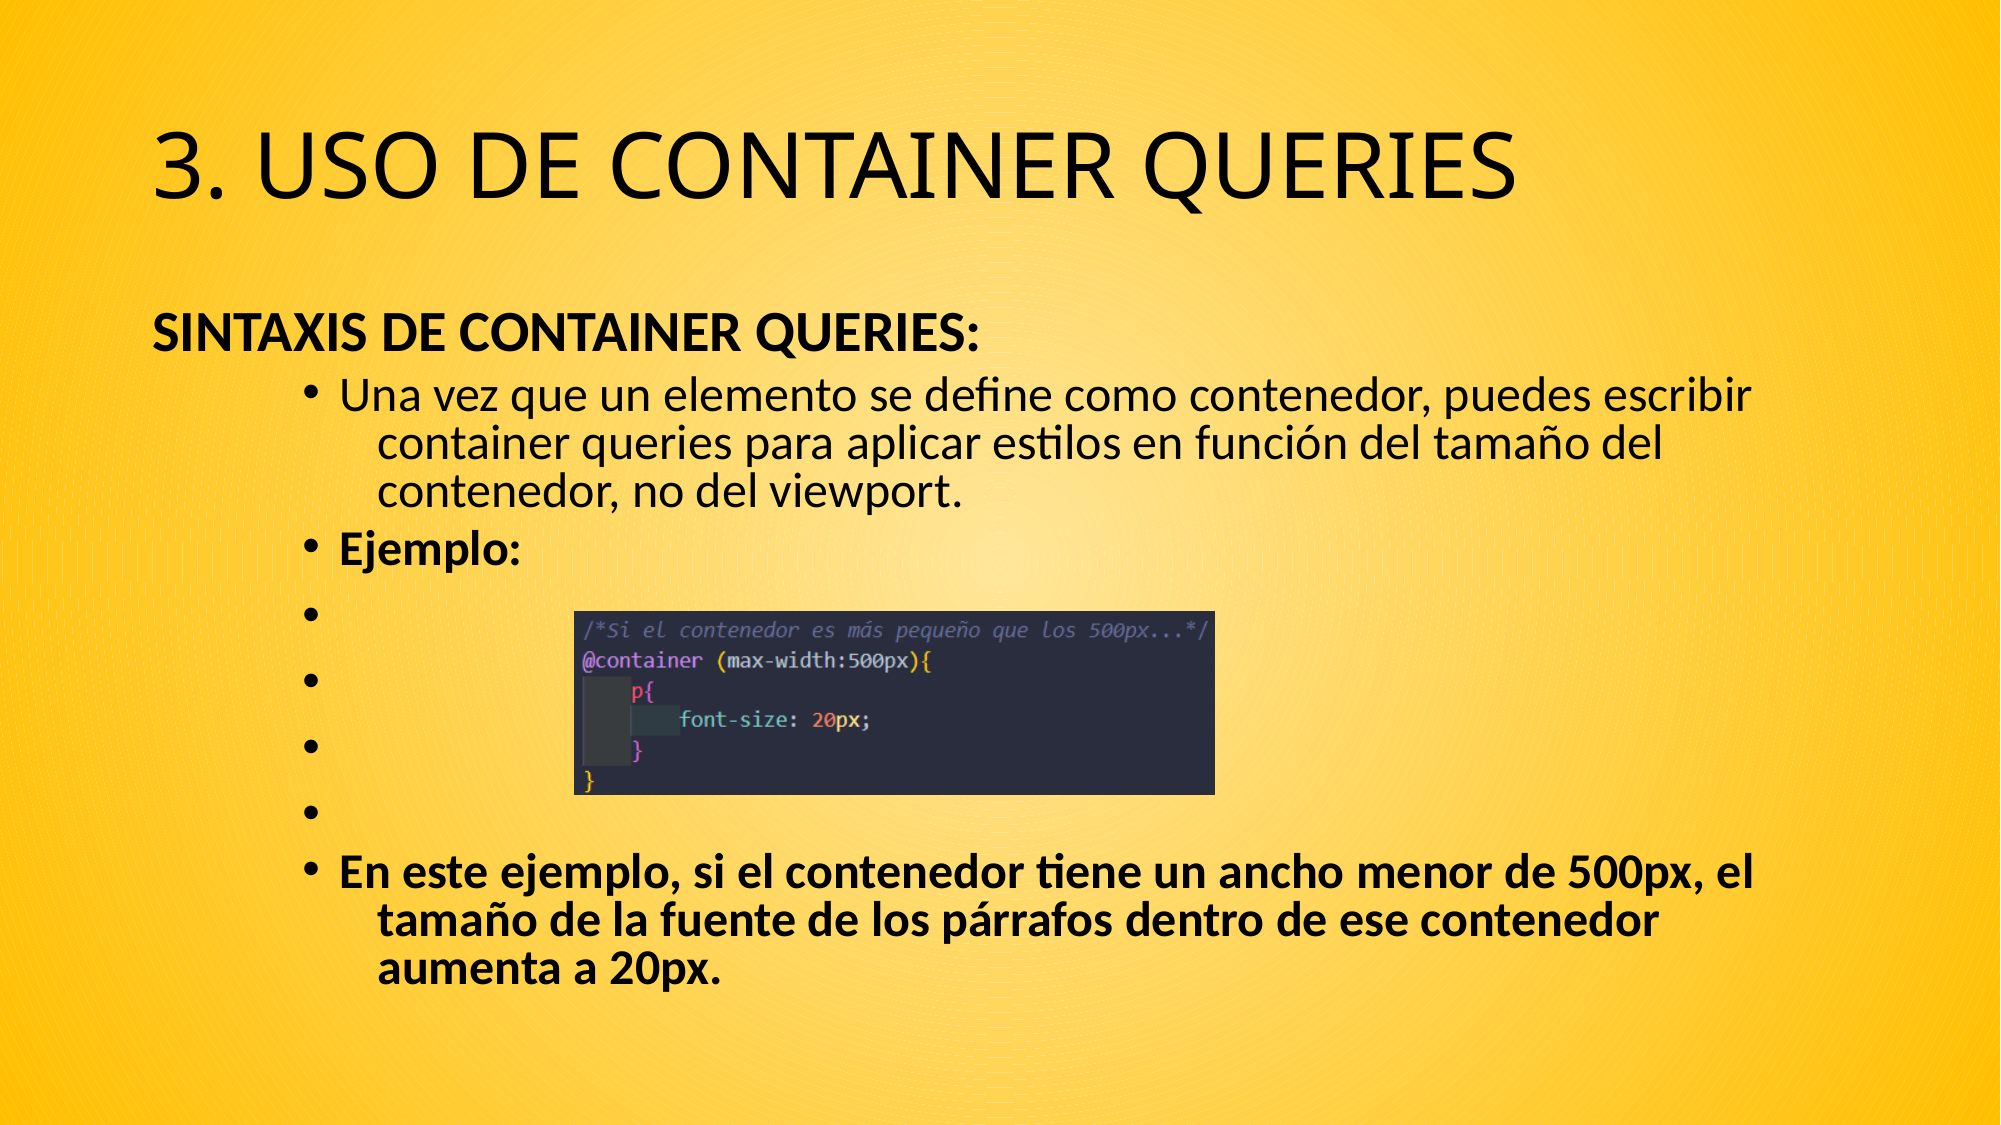

# 3. USO DE CONTAINER QUERIES
SINTAXIS DE CONTAINER QUERIES:
Una vez que un elemento se define como contenedor, puedes escribir container queries para aplicar estilos en función del tamaño del contenedor, no del viewport.
Ejemplo:
En este ejemplo, si el contenedor tiene un ancho menor de 500px, el tamaño de la fuente de los párrafos dentro de ese contenedor aumenta a 20px.